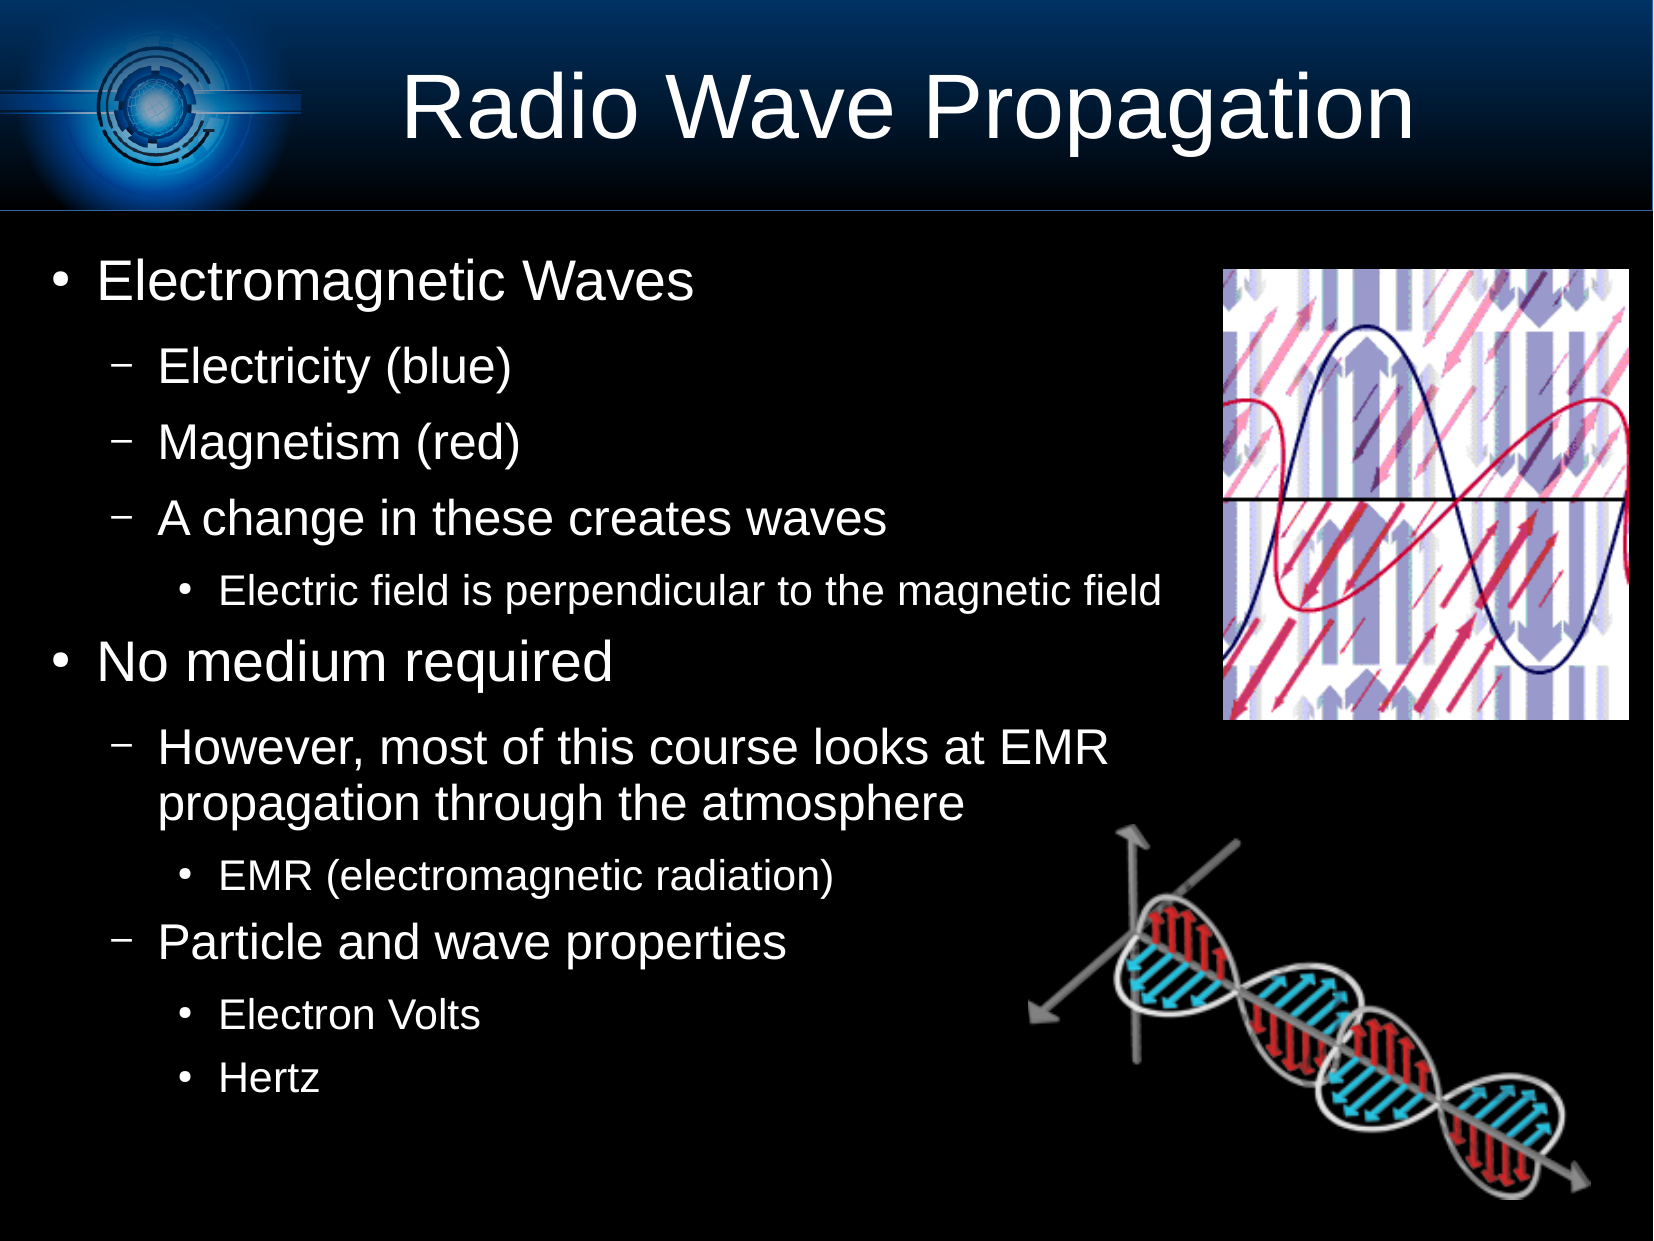

# Radio Wave Propagation
Electromagnetic Waves
Electricity (blue)
Magnetism (red)
A change in these creates waves
Electric field is perpendicular to the magnetic field
No medium required
However, most of this course looks at EMR propagation through the atmosphere
EMR (electromagnetic radiation)
Particle and wave properties
Electron Volts
Hertz